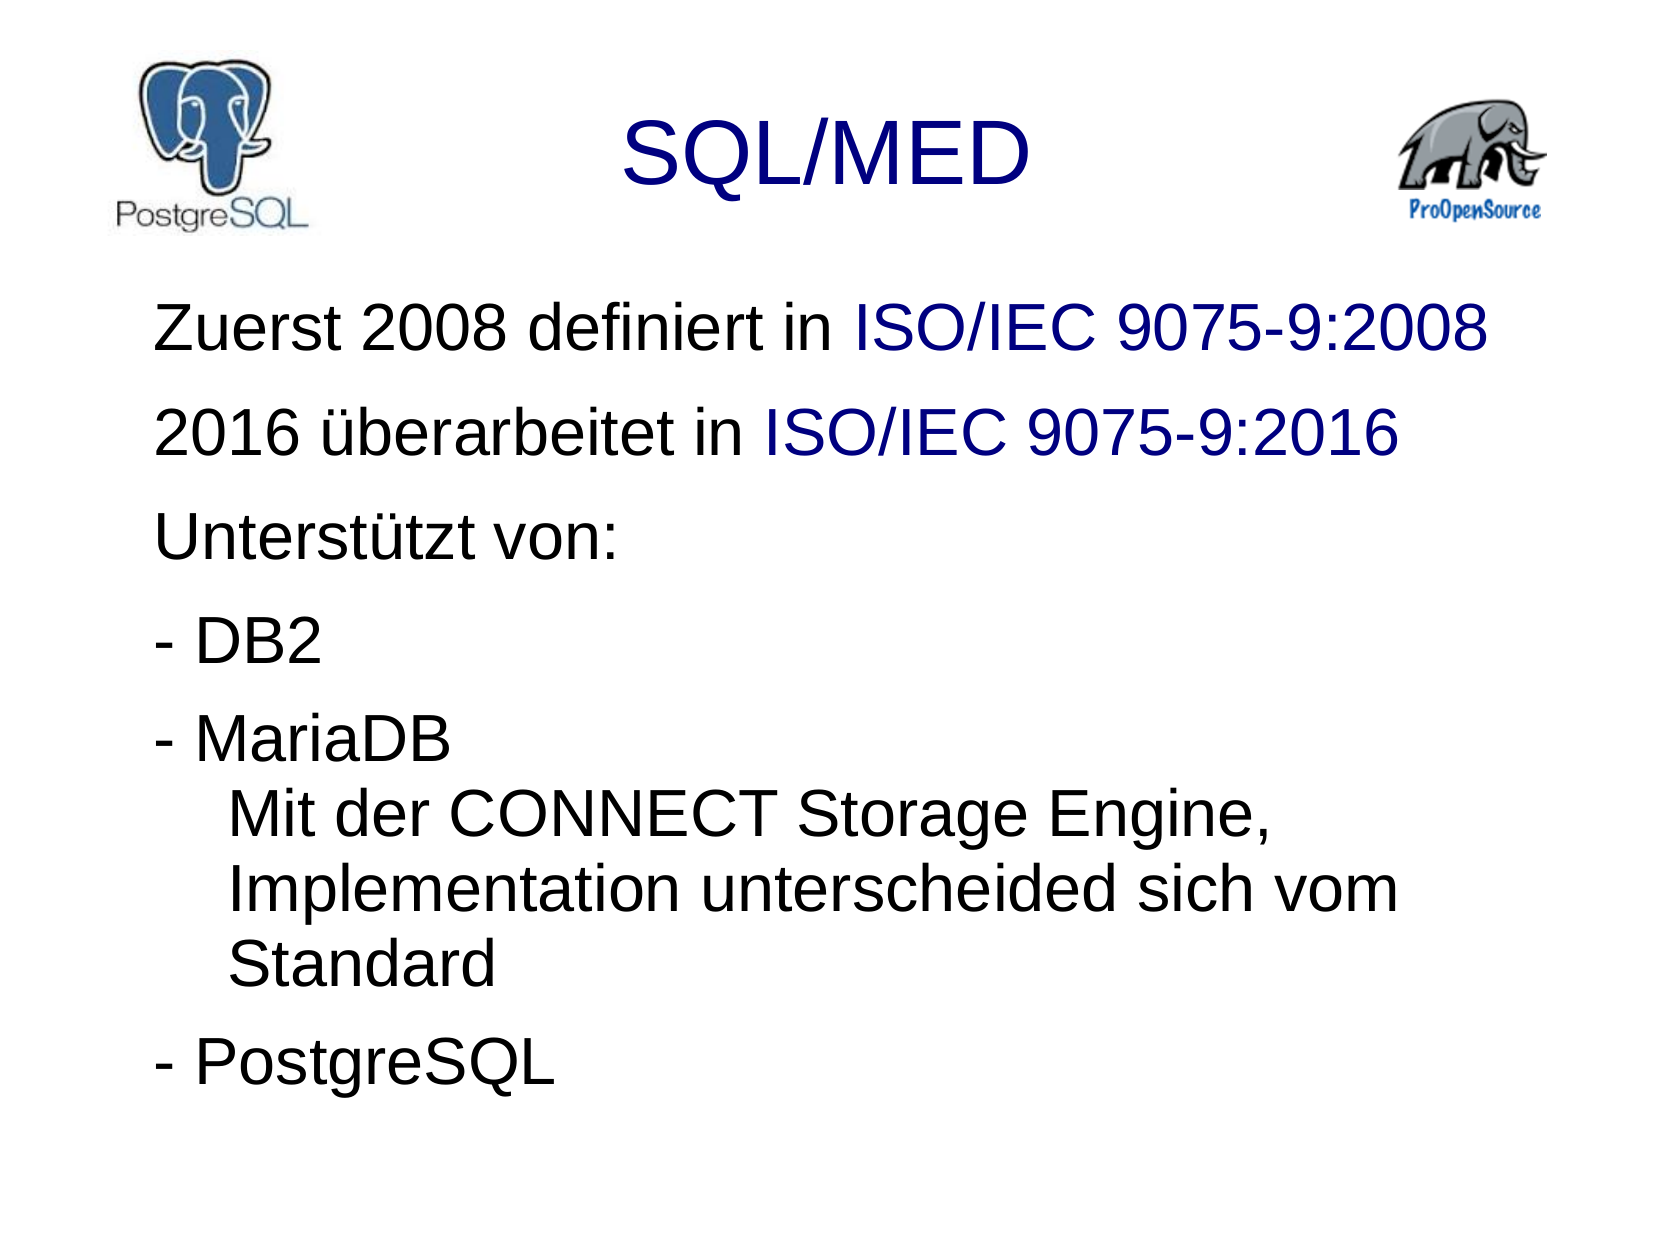

# SQL/MED
Zuerst 2008 definiert in ISO/IEC 9075-9:2008
2016 überarbeitet in ISO/IEC 9075-9:2016
Unterstützt von:
- DB2
- MariaDB
	Mit der CONNECT Storage Engine,
	Implementation unterscheided sich vom
	Standard
- PostgreSQL